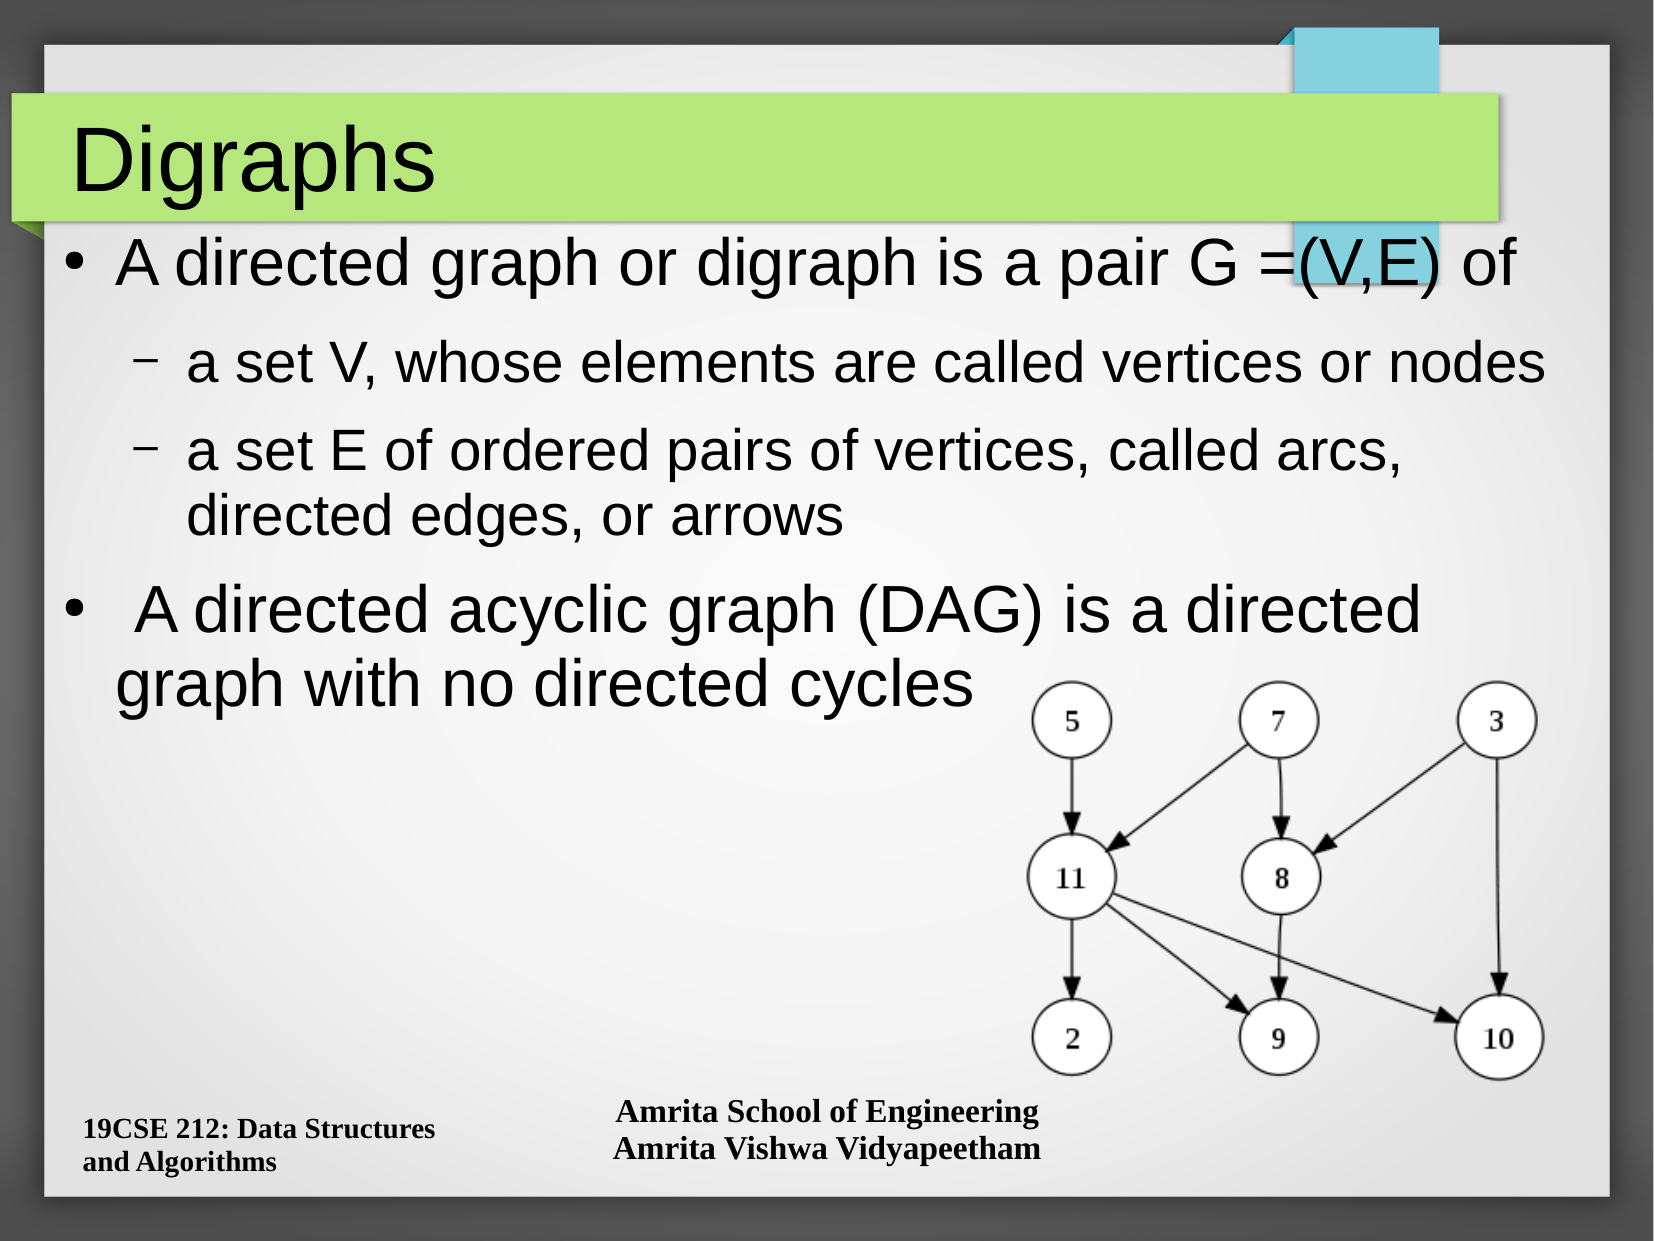

# Digraphs
A directed graph or digraph is a pair G =(V,E) of
a set V, whose elements are called vertices or nodes
a set E of ordered pairs of vertices, called arcs, directed edges, or arrows
 A directed acyclic graph (DAG) is a directed graph with no directed cycles